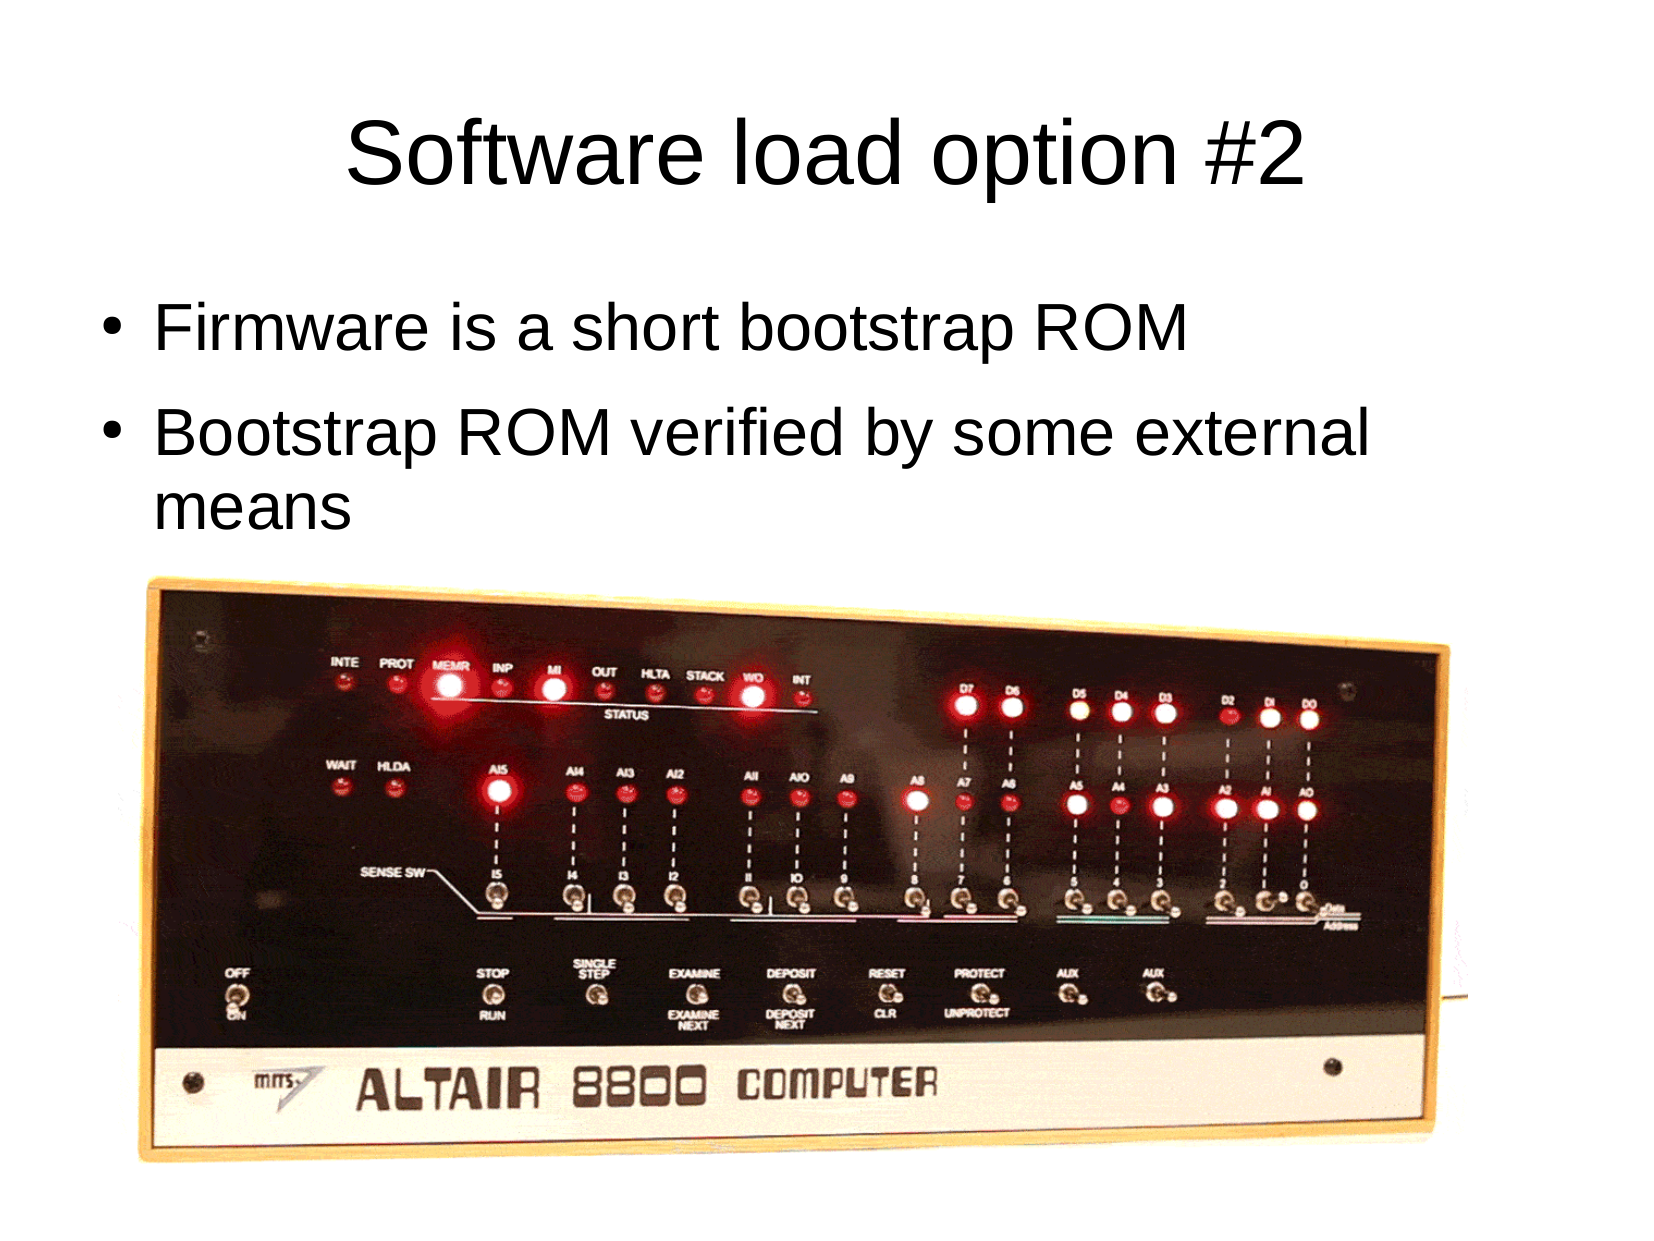

# Software load option #2
Firmware is a short bootstrap ROM
Bootstrap ROM verified by some external means